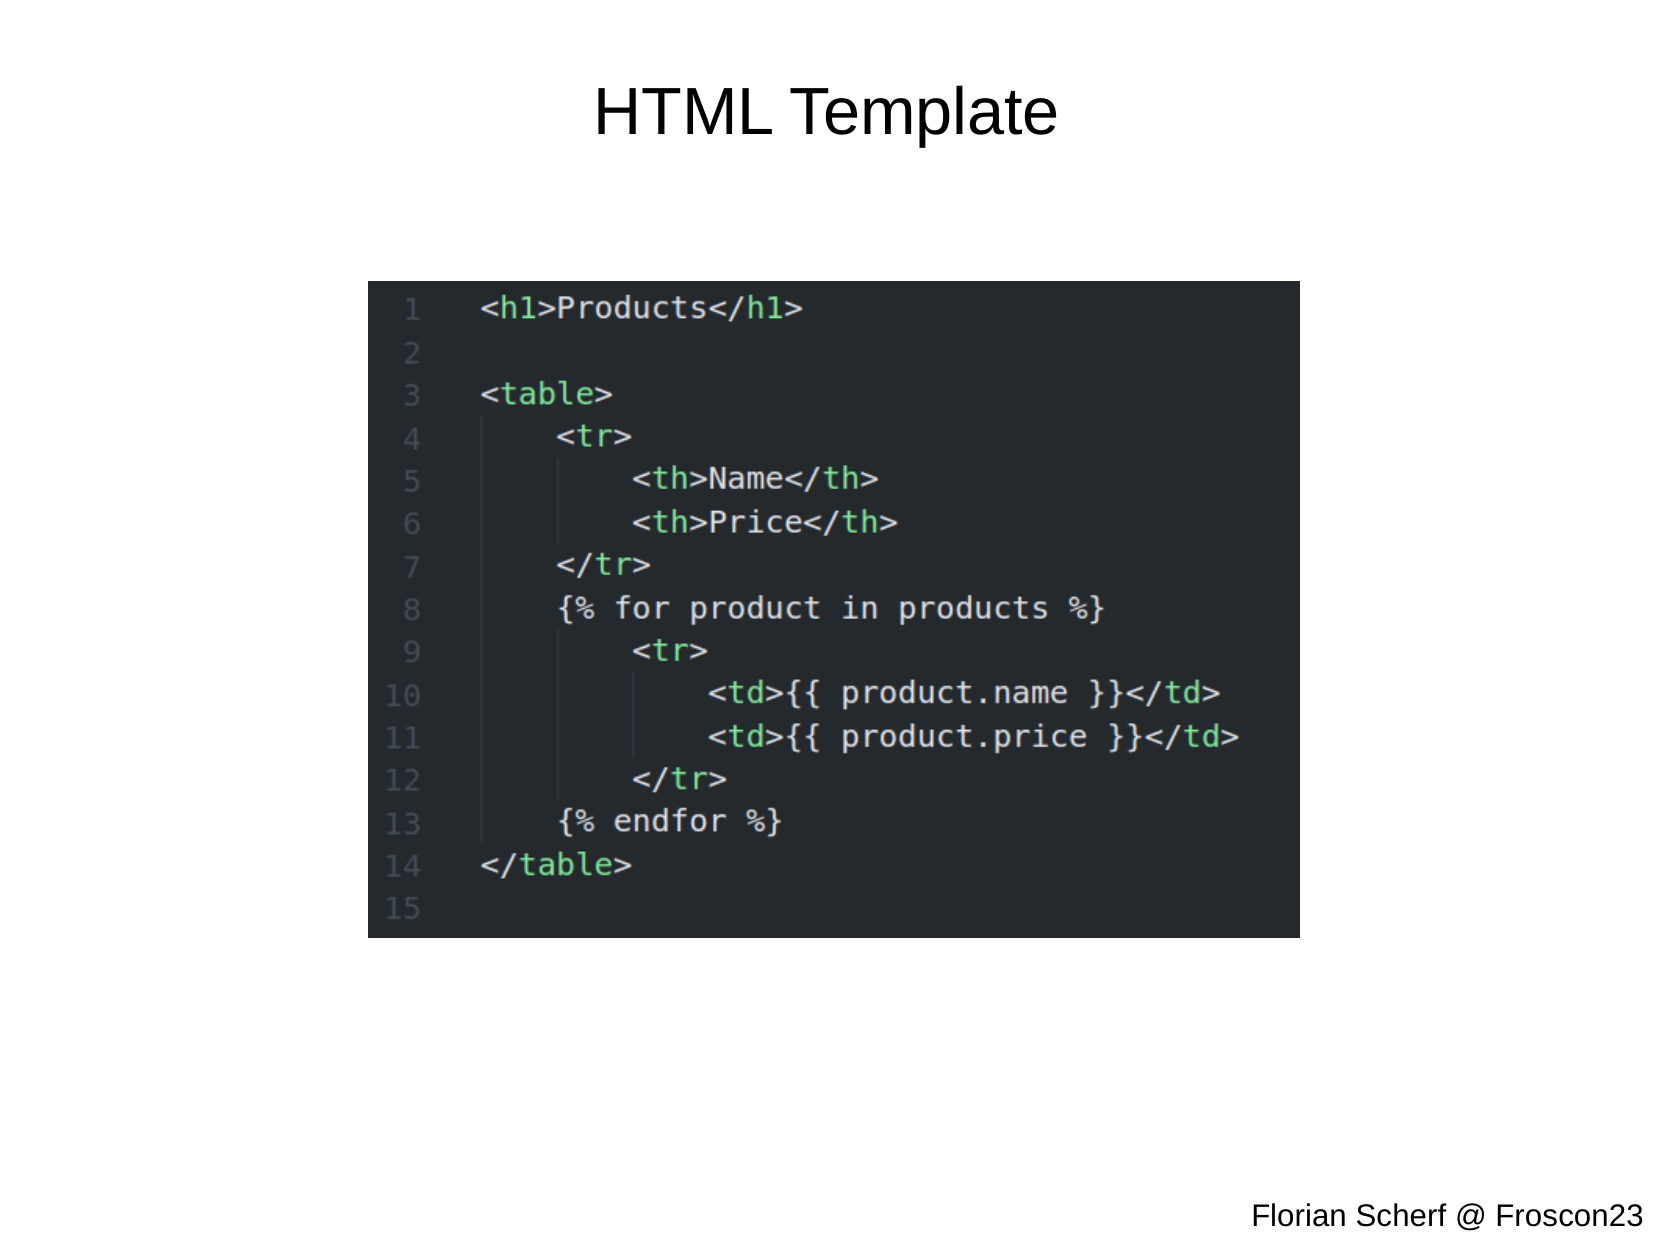

# HTML Template
Florian Scherf @ Froscon23